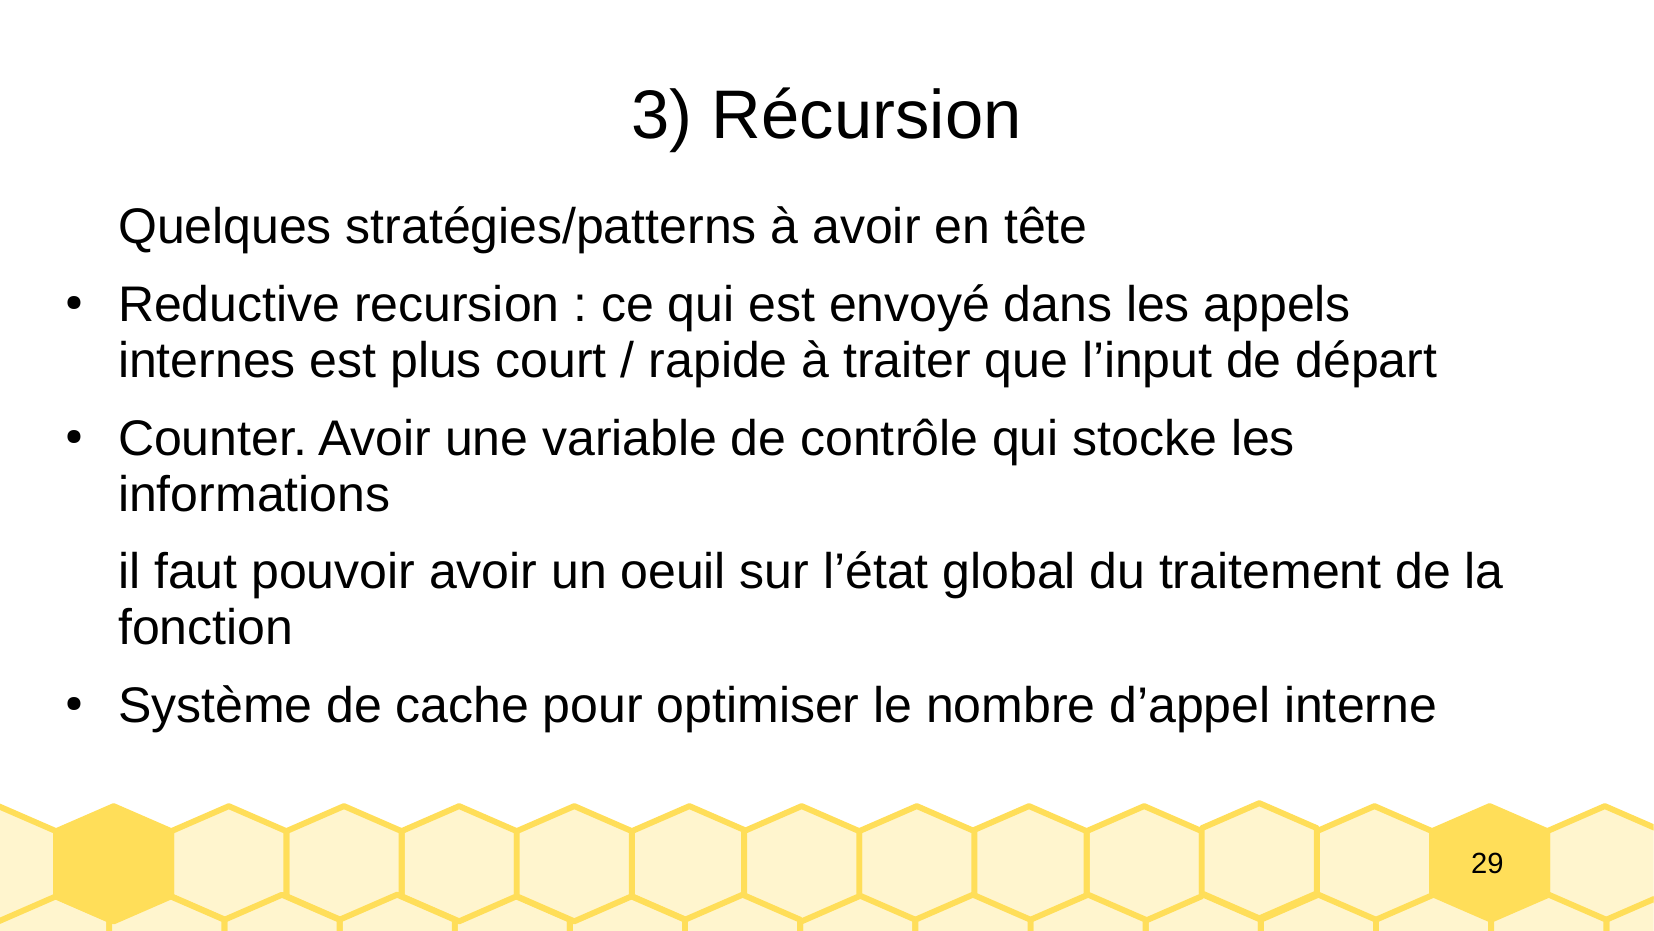

# 3) Récursion
Quelques stratégies/patterns à avoir en tête
Reductive recursion : ce qui est envoyé dans les appels internes est plus court / rapide à traiter que l’input de départ
Counter. Avoir une variable de contrôle qui stocke les informations
il faut pouvoir avoir un oeuil sur l’état global du traitement de la fonction
Système de cache pour optimiser le nombre d’appel interne